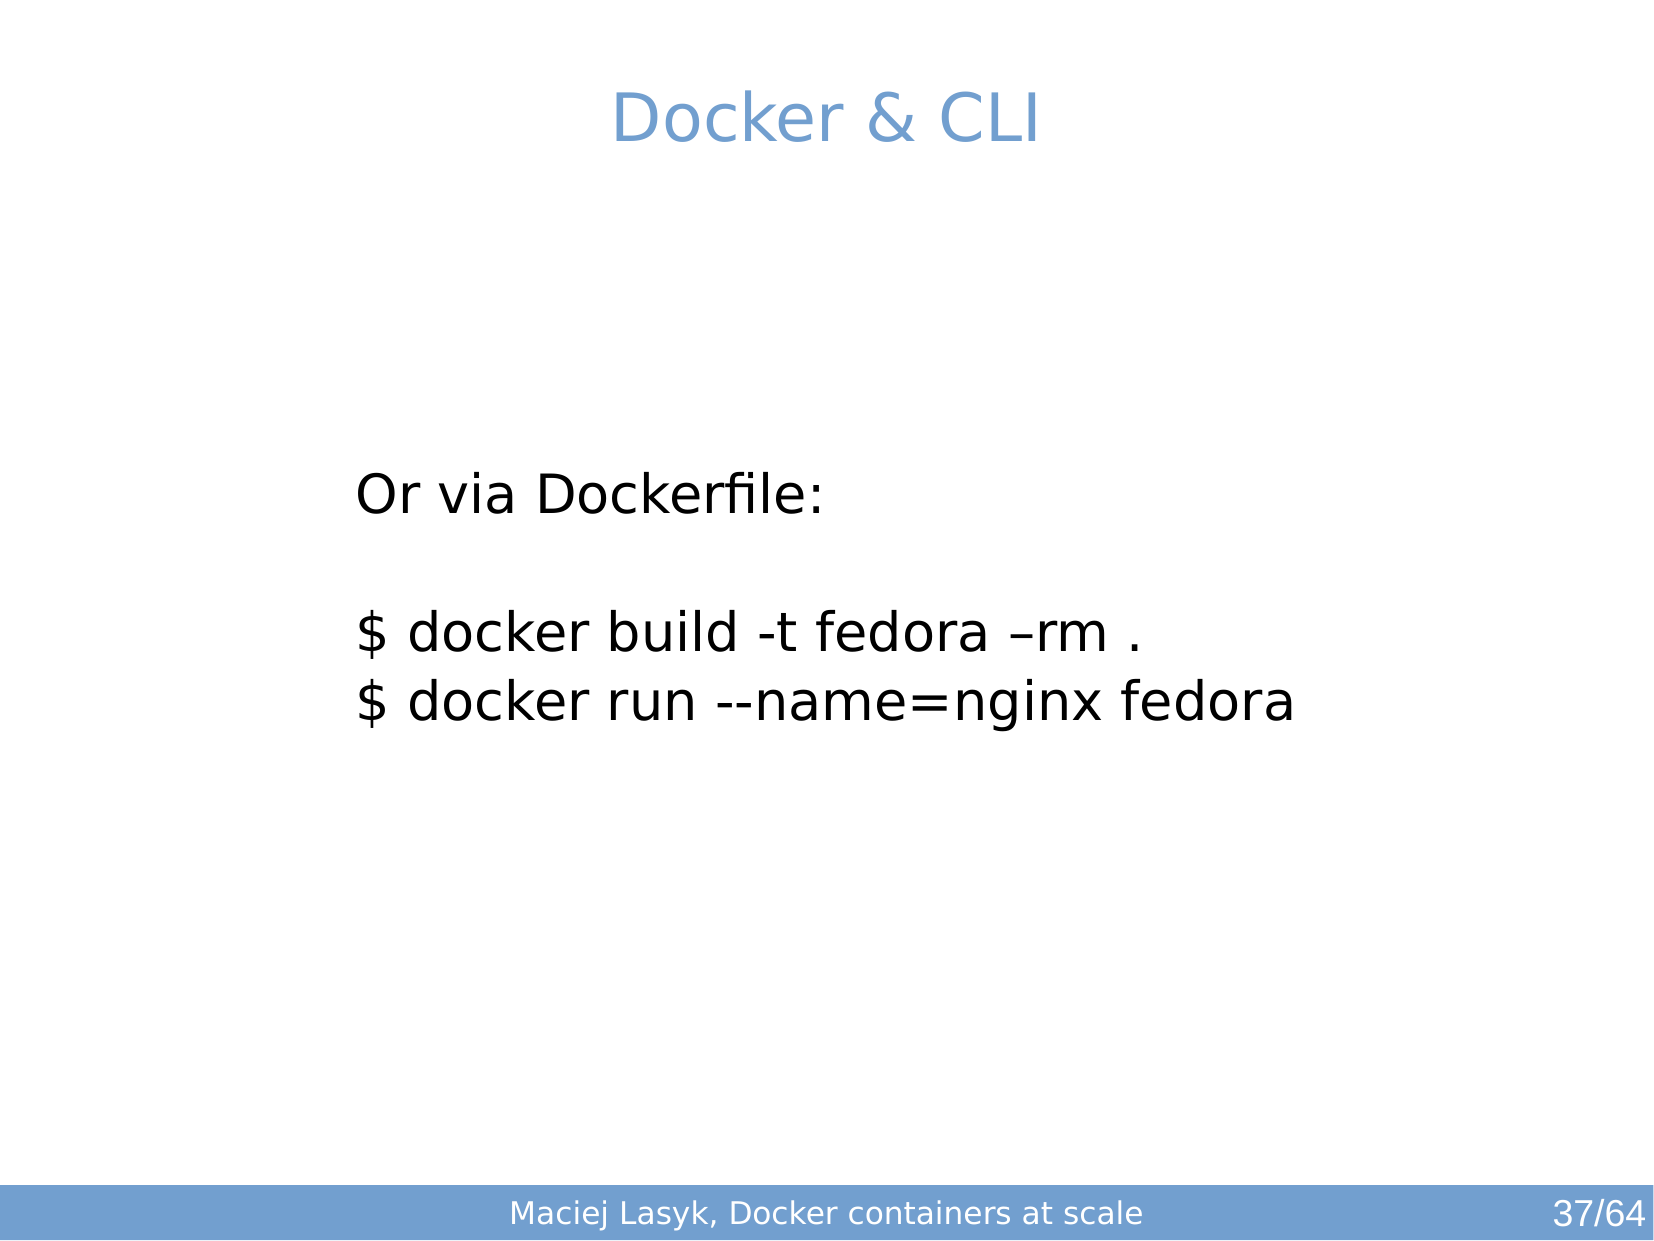

Docker & CLI
Or via Dockerfile:
$ docker build -t fedora –rm .
$ docker run --name=nginx fedora
 37/64
Maciej Lasyk, Docker containers at scale